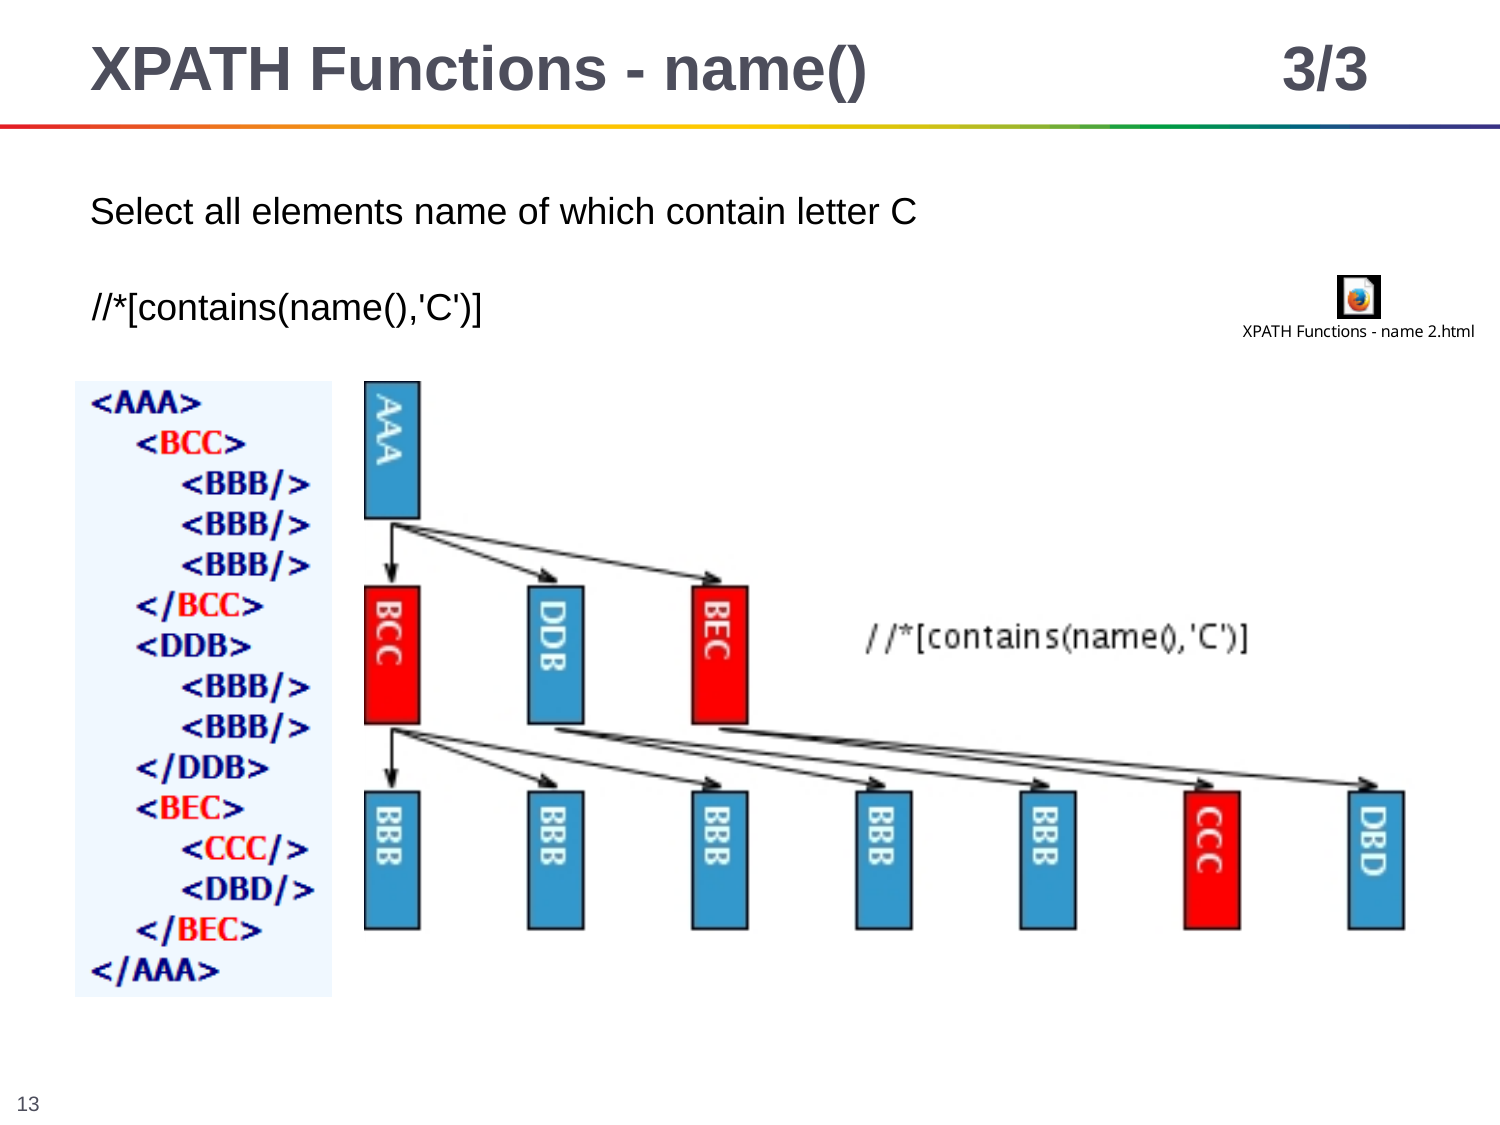

# XPATH Functions - name() 3/3
Select all elements name of which contain letter C
//*[contains(name(),'C')]